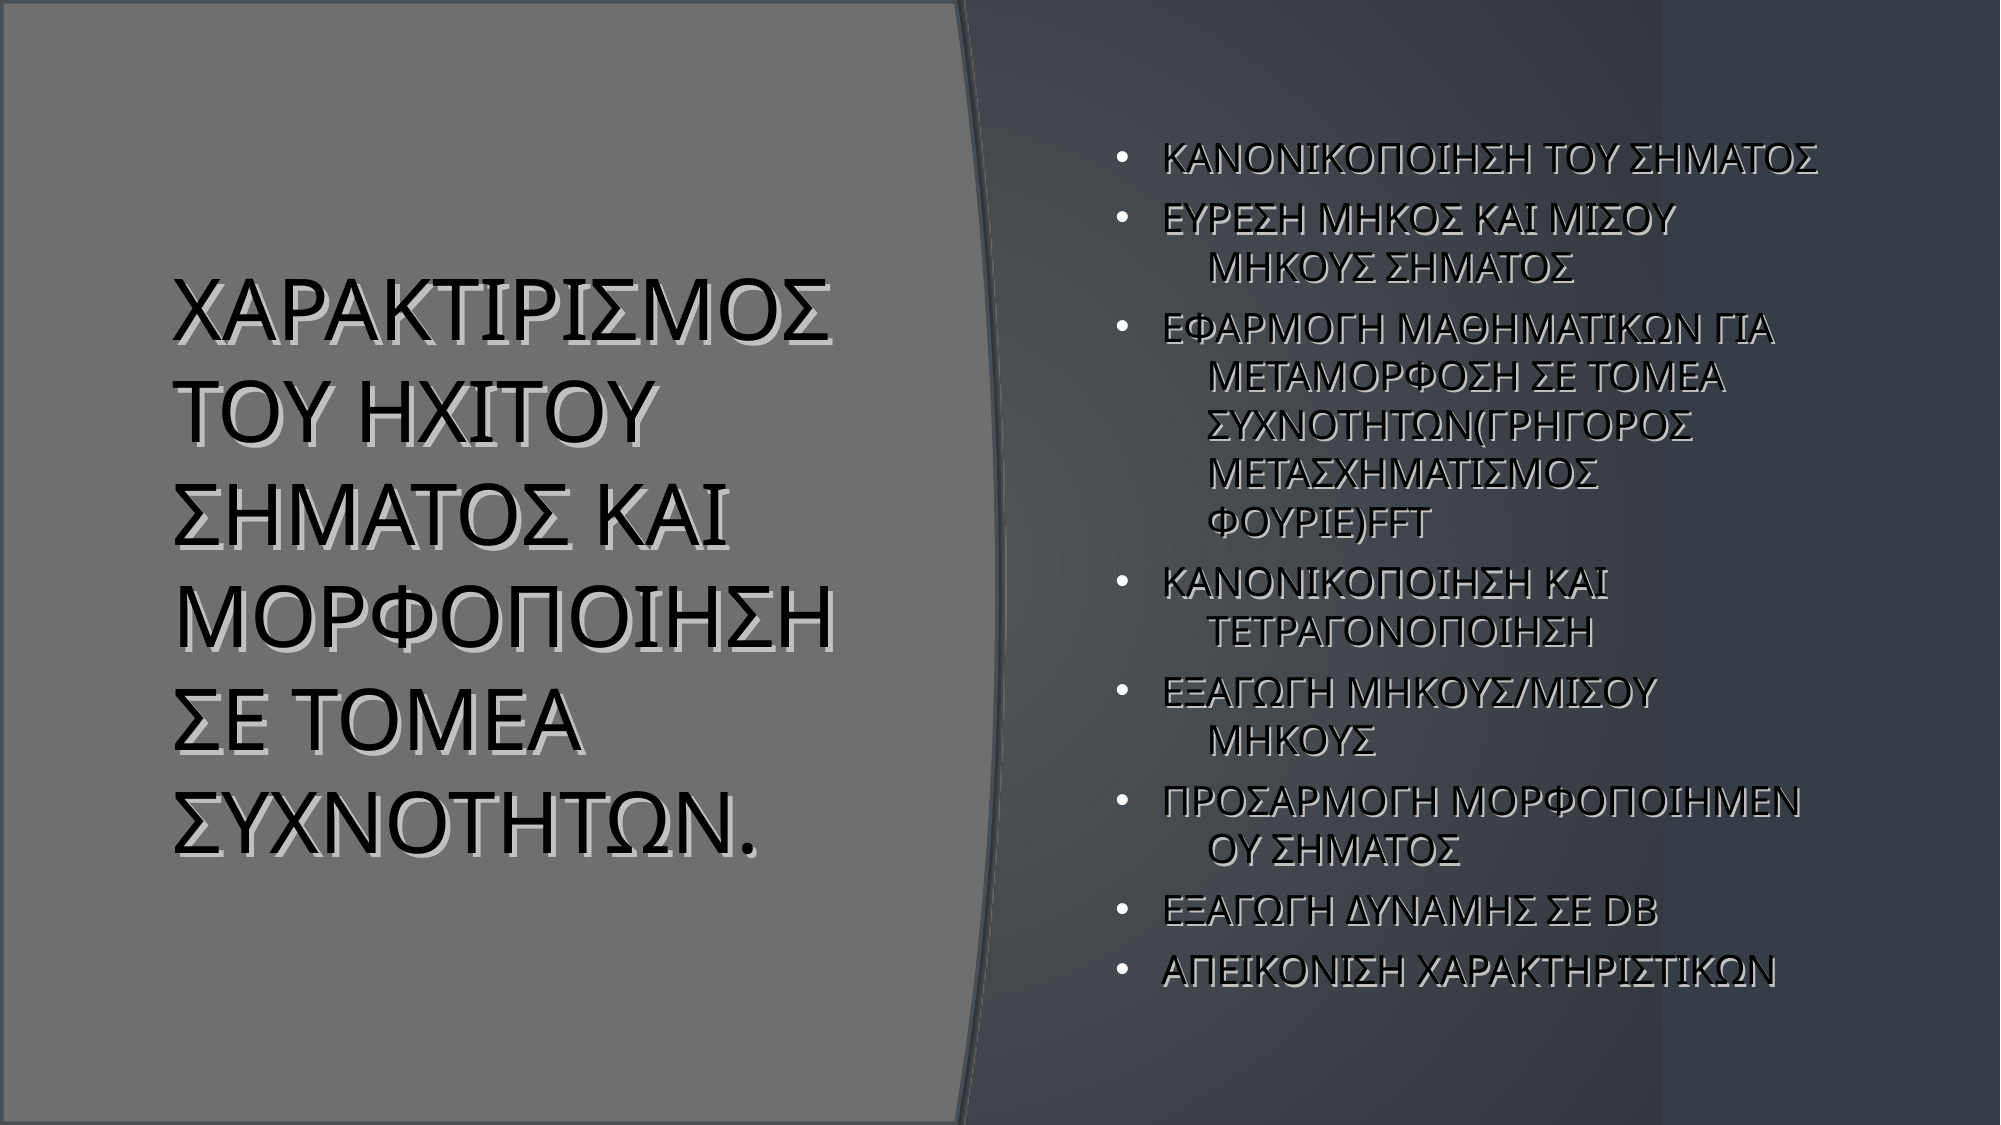

# Χαρακτιρισμος του ηχιτου σηματος και μορφοποιηση σε τομεα συχνοτητων.
Κανονικοποιηση του σηματος
Ευρεση μηκος και μισου μηκους σηματος
Εφαρμογη μαθηματικων για μεταμορφοση σε τομεα συχνοτητων(Γρηγορος Μετασχηματισμος Φουριε)FFT
Κανονικοποιηση και τετραγονοποιηση
Εξαγωγη μηκους/μισου μηκους
Προσαρμογη μορφοποιημενου σηματος
Εξαγωγη δυναμης σε DB
Απεικονιση χαρακτηριστικων